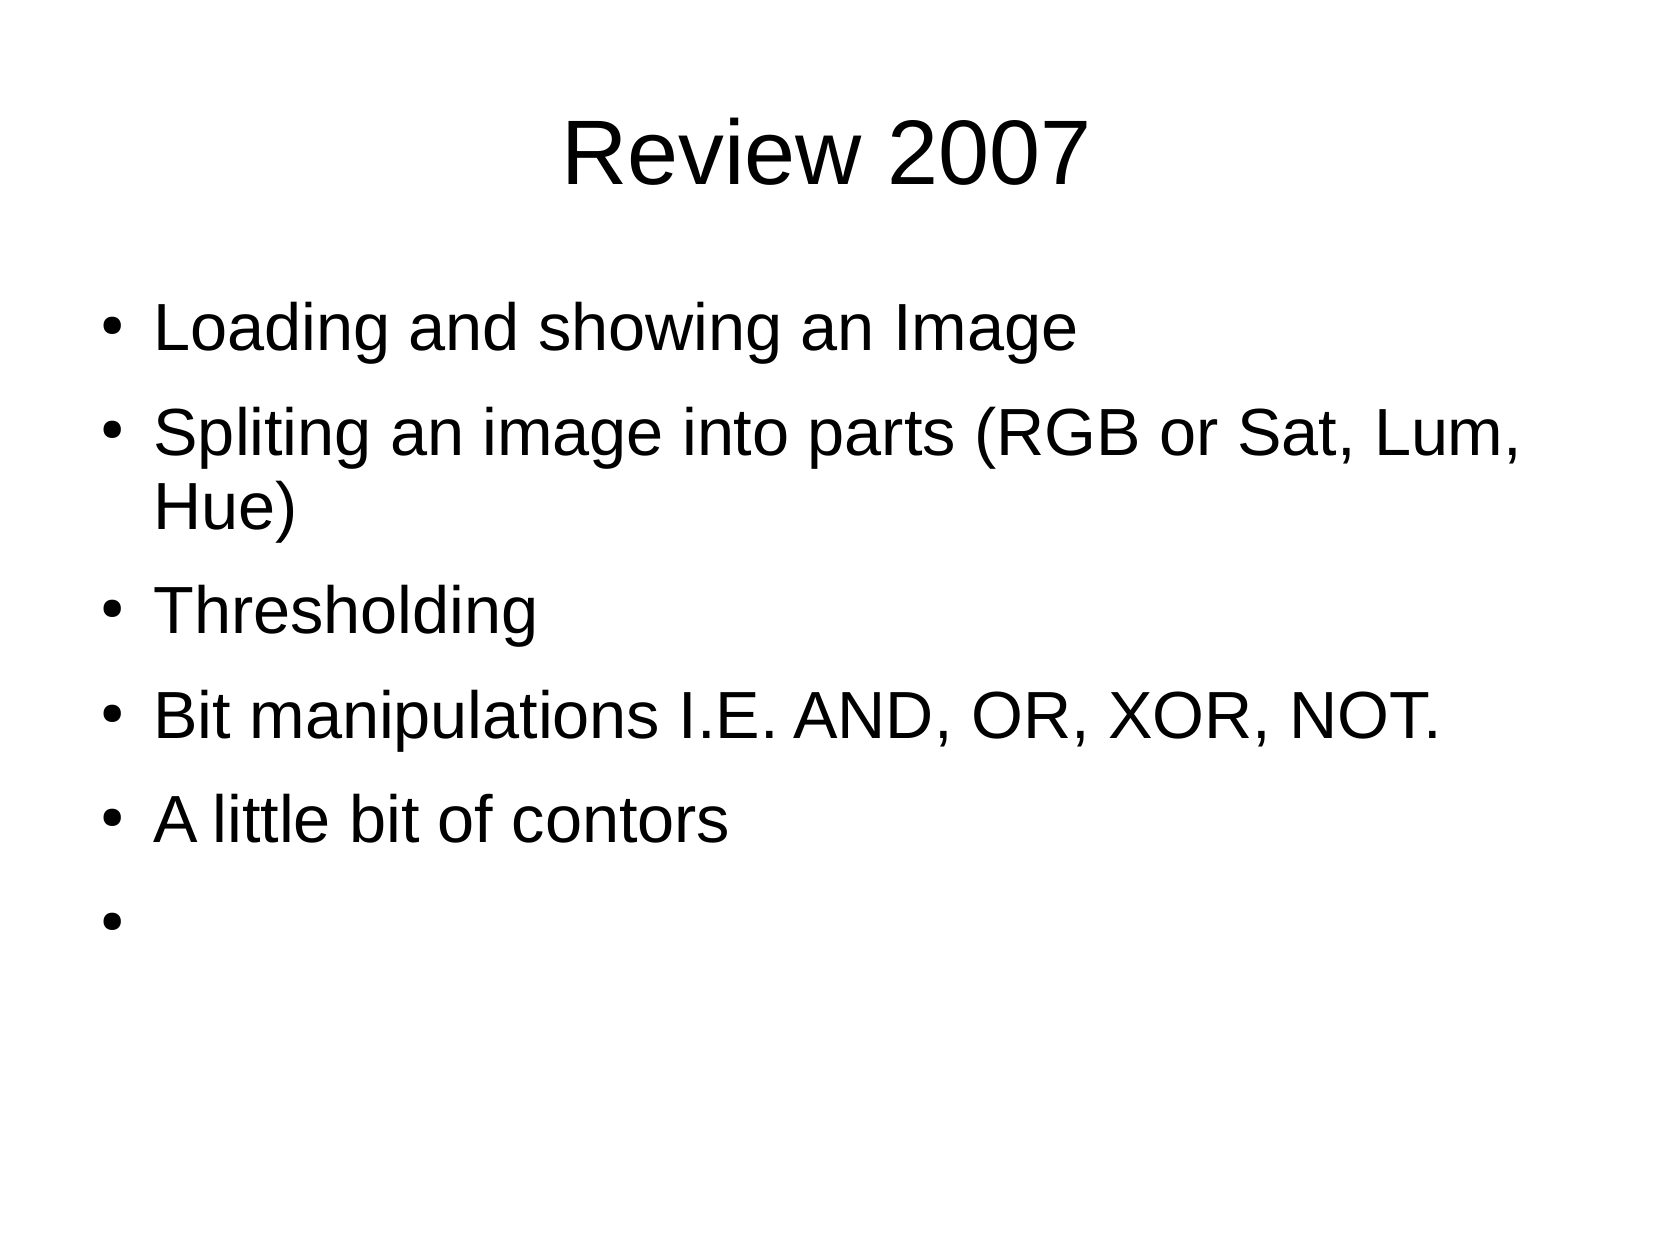

# Review 2007
Loading and showing an Image
Spliting an image into parts (RGB or Sat, Lum, Hue)
Thresholding
Bit manipulations I.E. AND, OR, XOR, NOT.
A little bit of contors